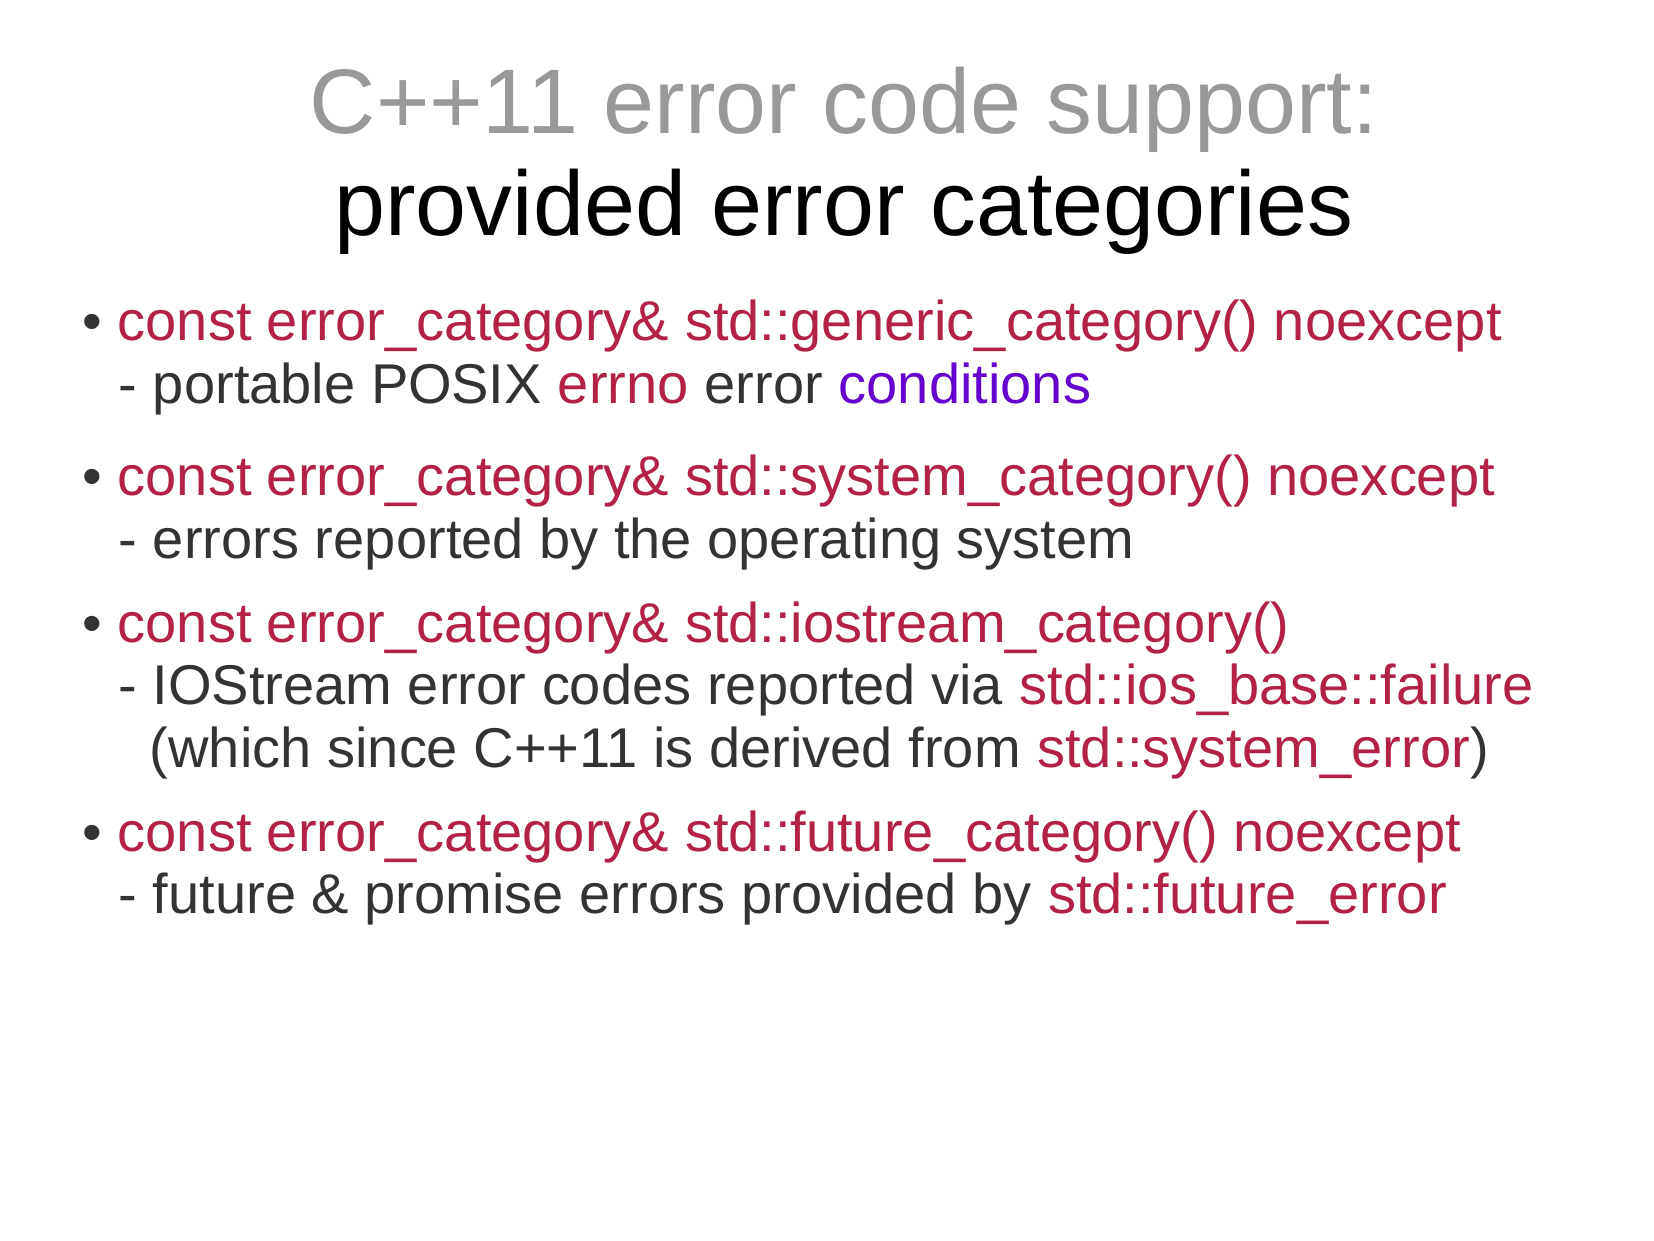

# C++11 error code support: provided error categories
• const error_category& std::generic_category() noexcept
	 - portable POSIX errno error conditions
• const error_category& std::system_category() noexcept
	 - errors reported by the operating system
• const error_category& std::iostream_category()
	 - IOStream error codes reported via std::ios_base::failure
	 (which since C++11 is derived from std::system_error)
• const error_category& std::future_category() noexcept
	 - future & promise errors provided by std::future_error